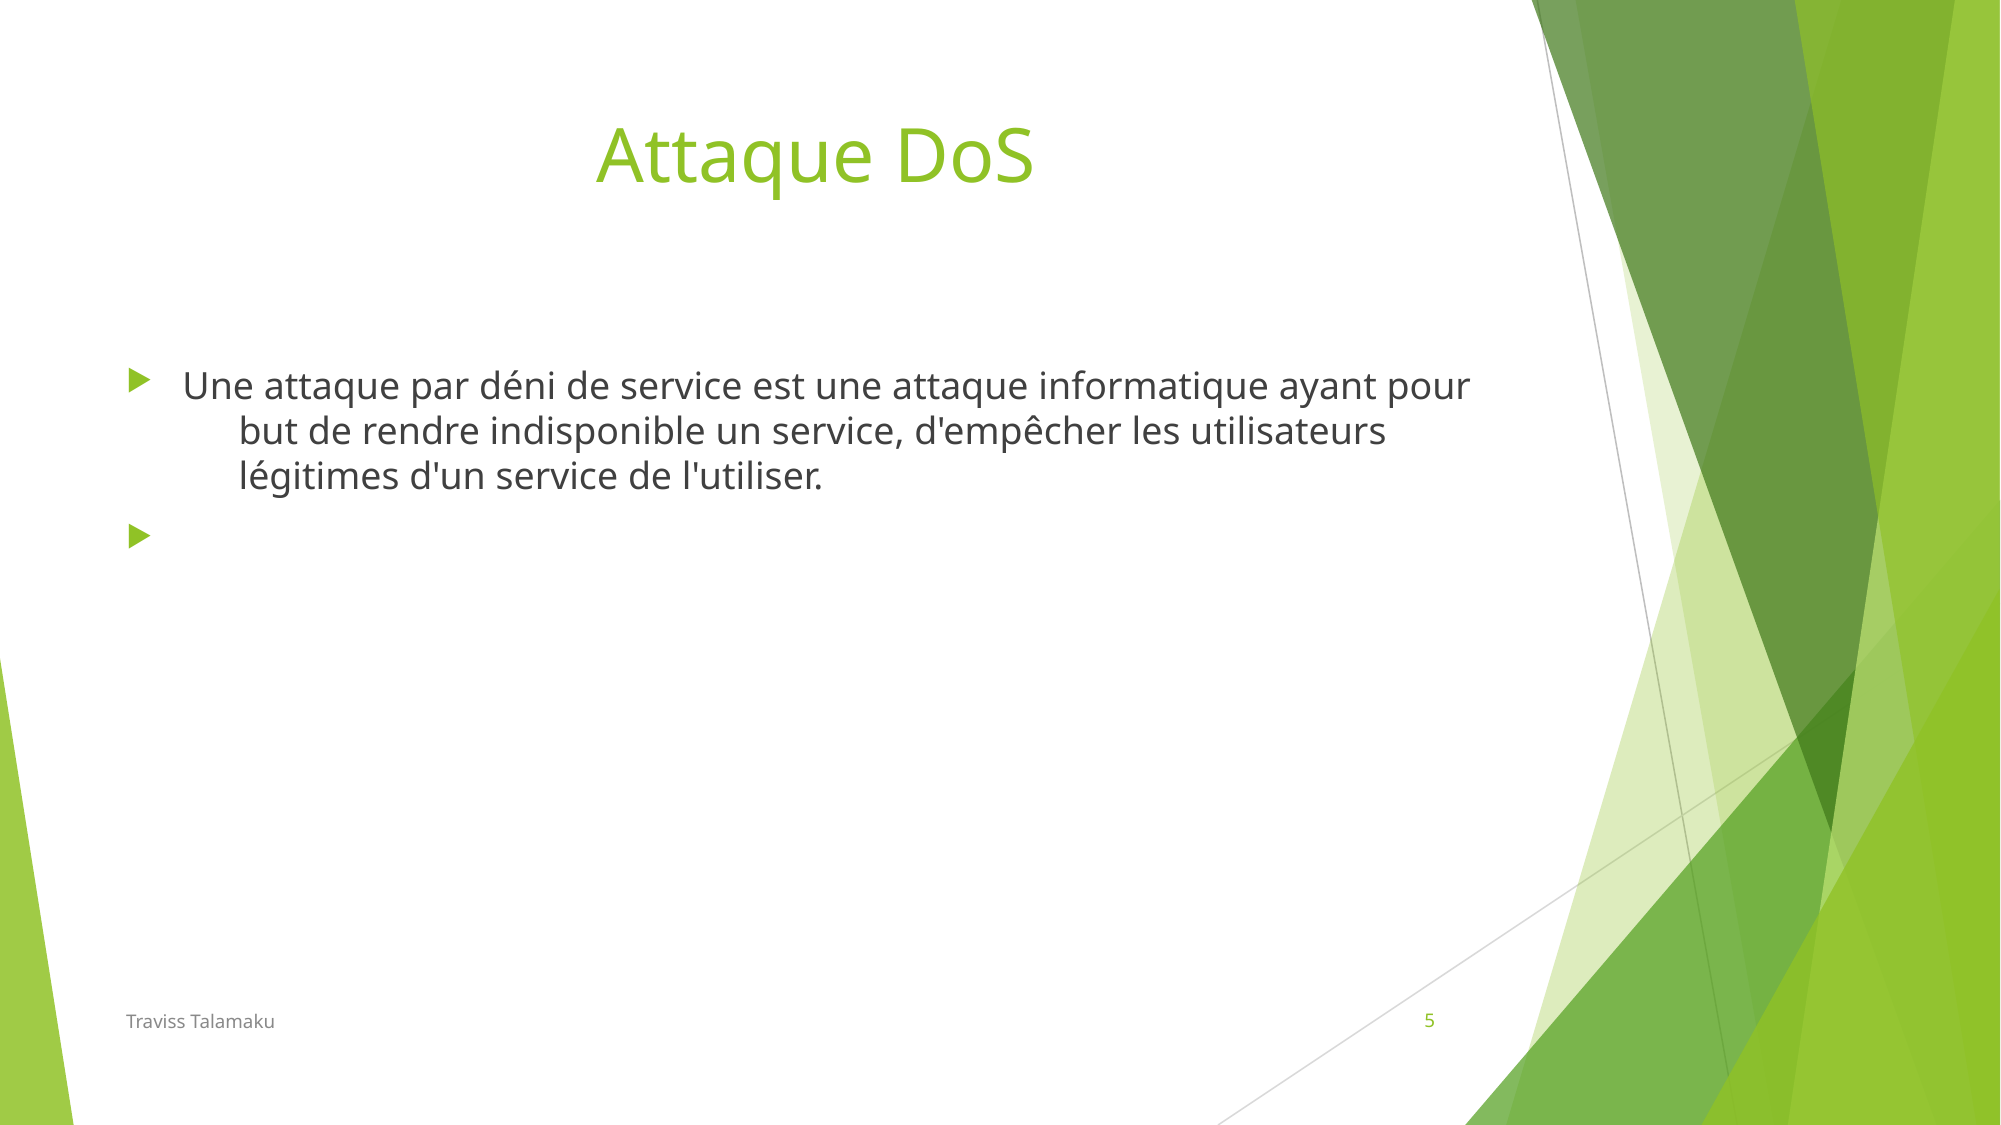

# Attaque DoS
Une attaque par déni de service est une attaque informatique ayant pour but de rendre indisponible un service, d'empêcher les utilisateurs légitimes d'un service de l'utiliser.
Traviss Talamaku